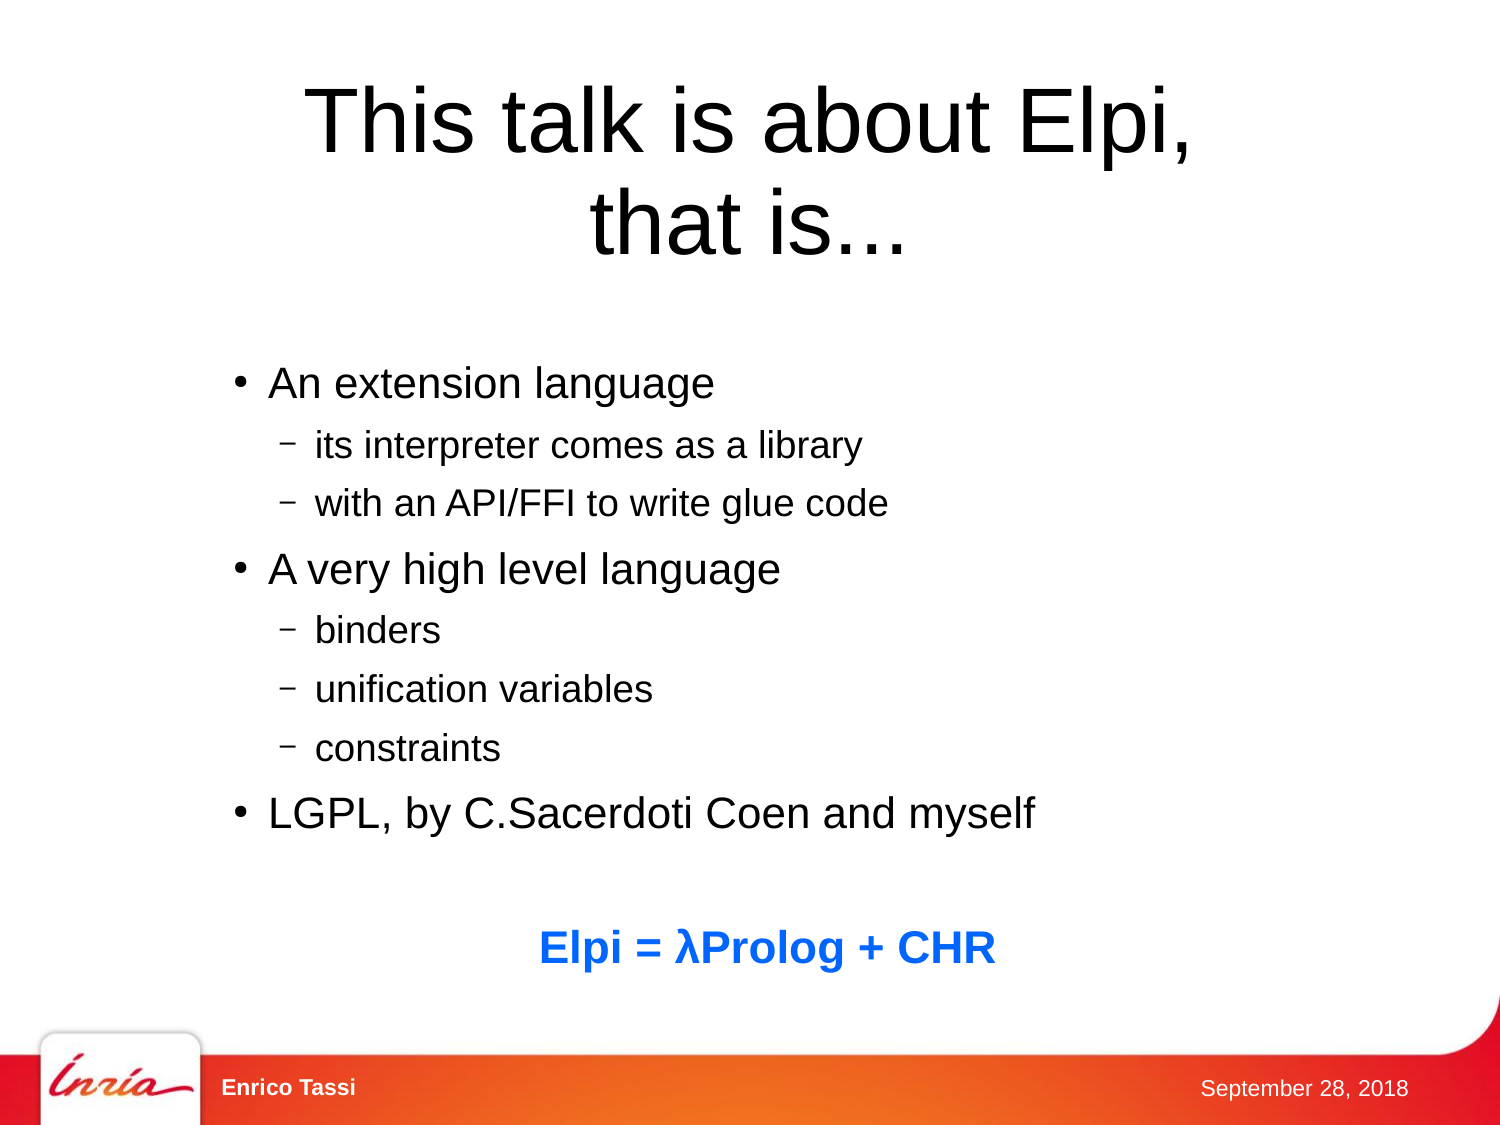

# This talk is about Elpi, that is...
An extension language
its interpreter comes as a library
with an API/FFI to write glue code
A very high level language
binders
unification variables
constraints
LGPL, by C.Sacerdoti Coen and myself
Elpi = λProlog + CHR